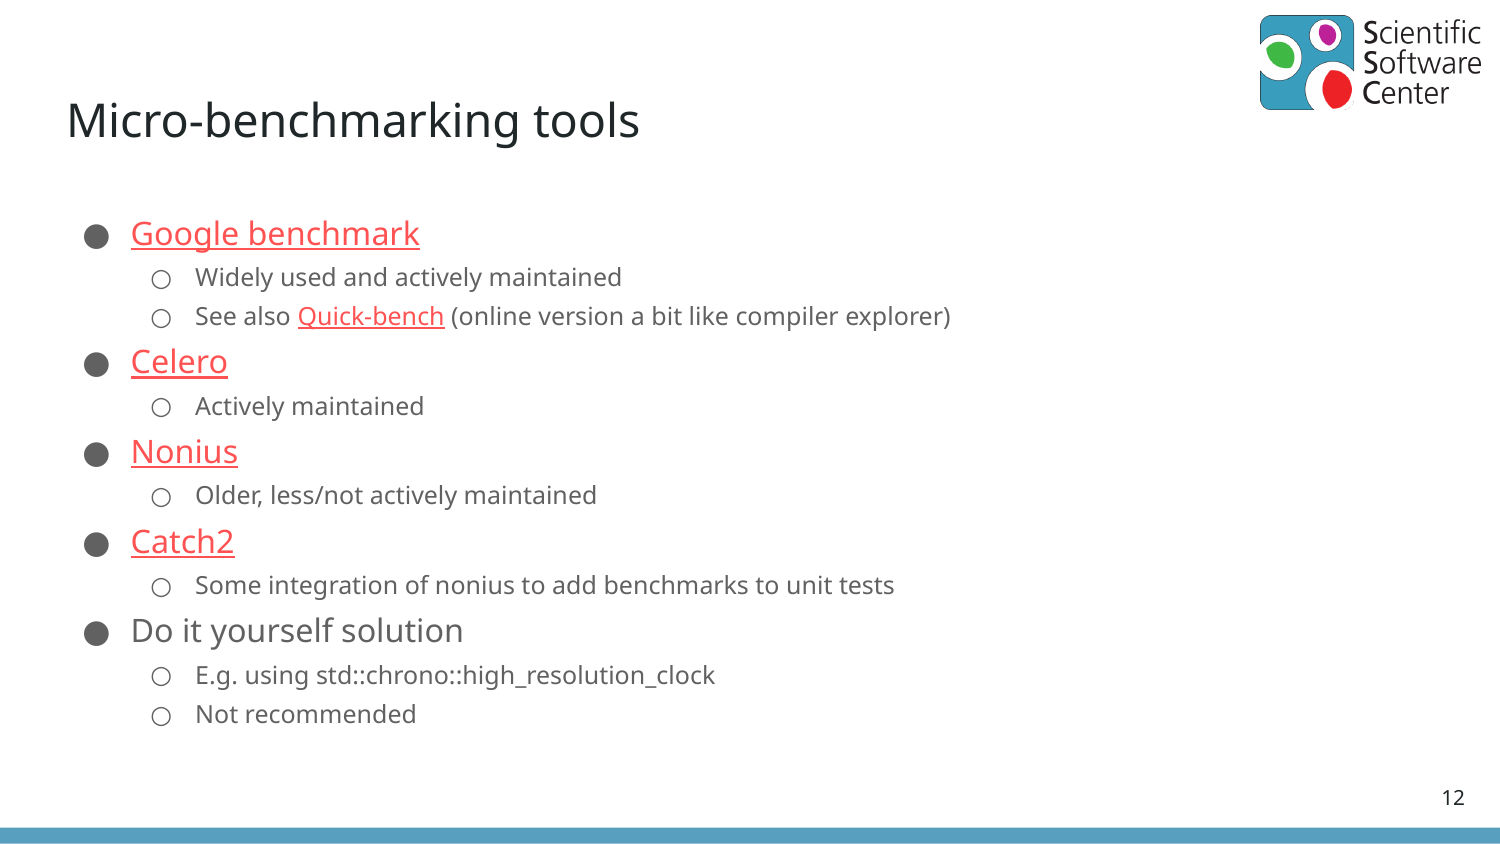

# Micro-benchmarking tools
Google benchmark
Widely used and actively maintained
See also Quick-bench (online version a bit like compiler explorer)
Celero
Actively maintained
Nonius
Older, less/not actively maintained
Catch2
Some integration of nonius to add benchmarks to unit tests
Do it yourself solution
E.g. using std::chrono::high_resolution_clock
Not recommended